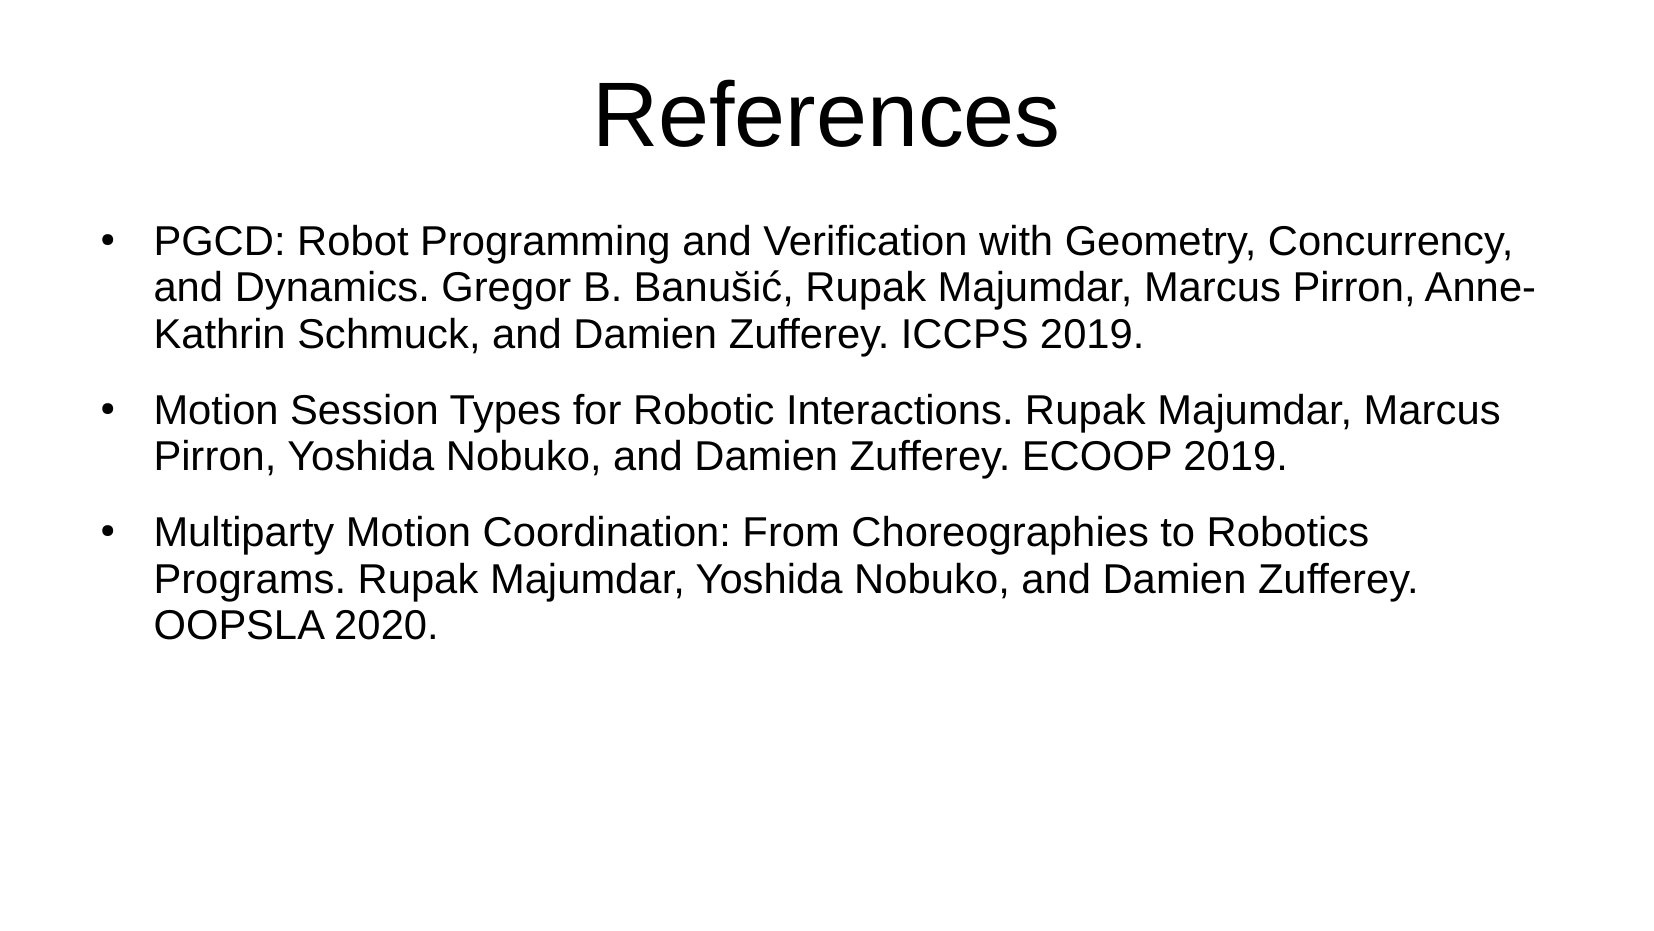

# References
PGCD: Robot Programming and Verification with Geometry, Concurrency, and Dynamics. Gregor B. Banus̆ić, Rupak Majumdar, Marcus Pirron, Anne-Kathrin Schmuck, and Damien Zufferey. ICCPS 2019.
Motion Session Types for Robotic Interactions. Rupak Majumdar, Marcus Pirron, Yoshida Nobuko, and Damien Zufferey. ECOOP 2019.
Multiparty Motion Coordination: From Choreographies to Robotics Programs. Rupak Majumdar, Yoshida Nobuko, and Damien Zufferey. OOPSLA 2020.